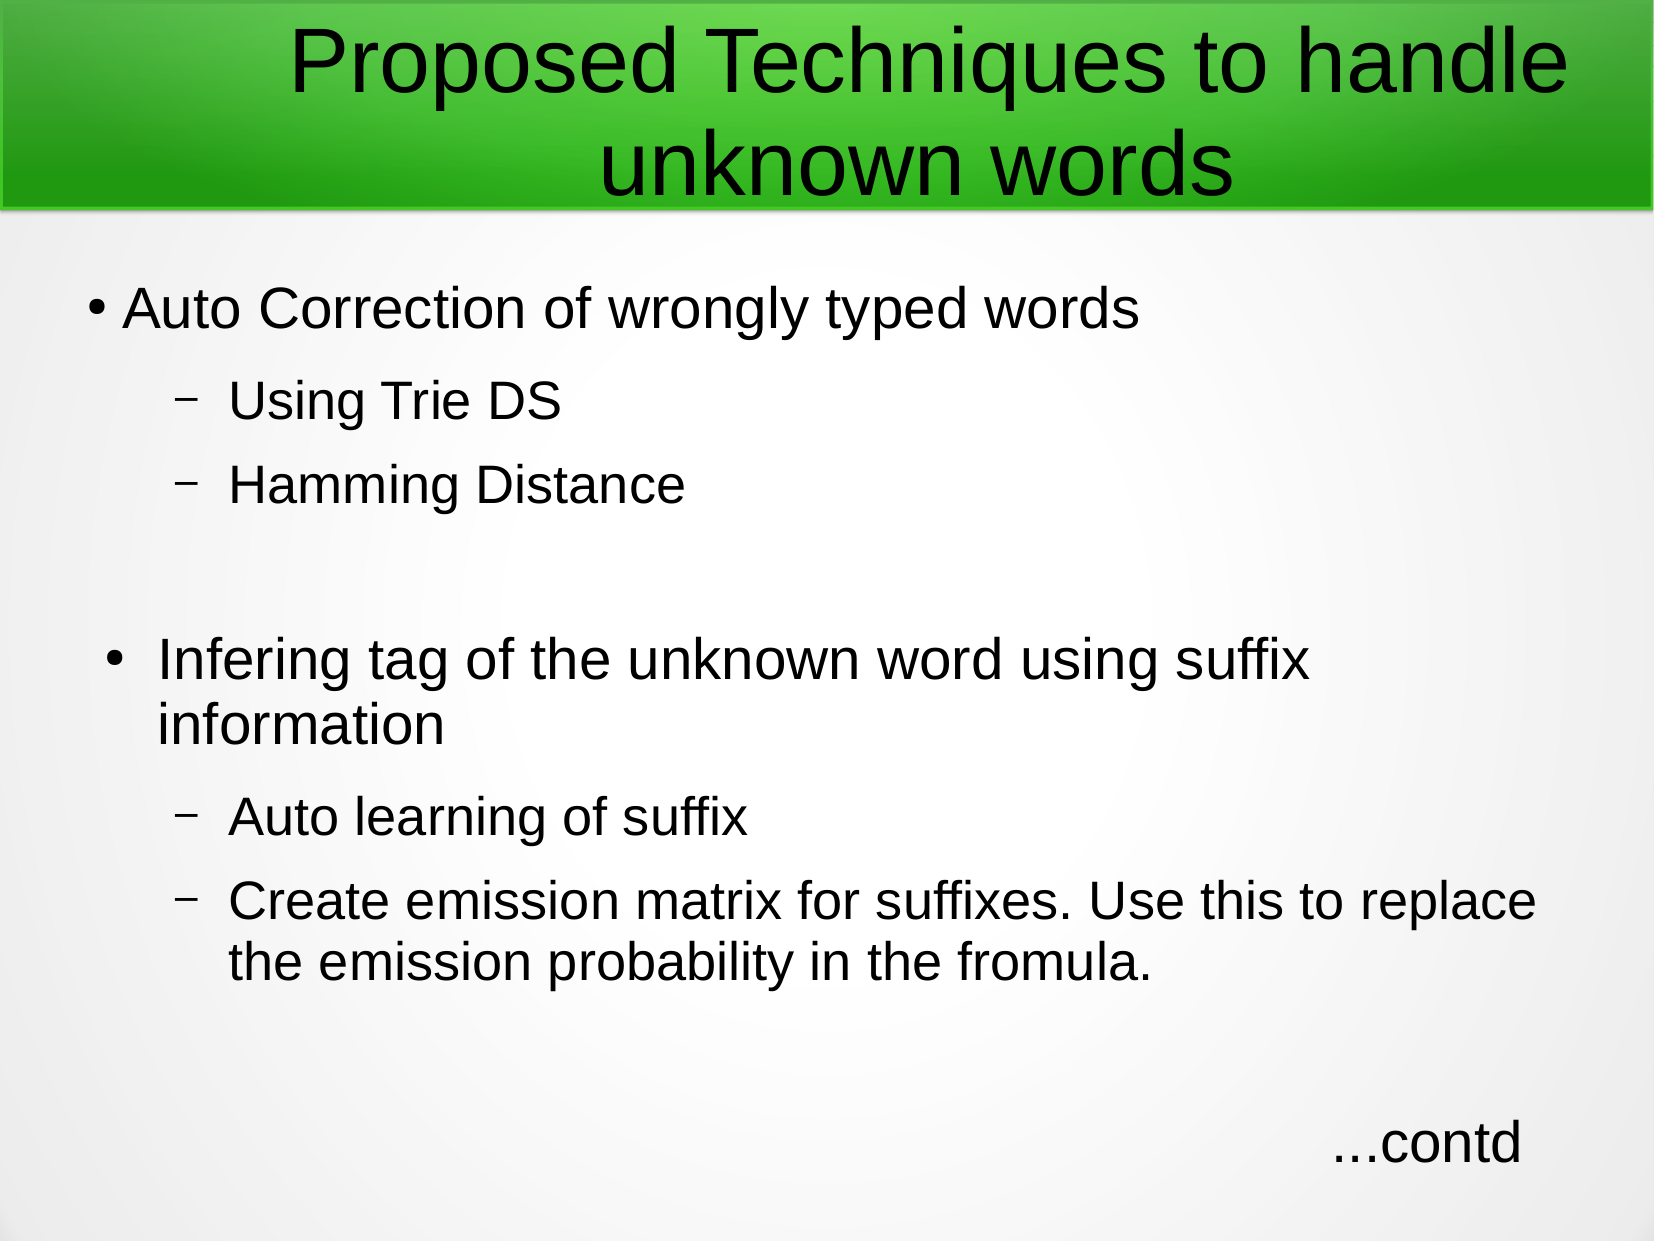

# Proposed Techniques to handle unknown words
Auto Correction of wrongly typed words
Using Trie DS
Hamming Distance
Infering tag of the unknown word using suffix information
Auto learning of suffix
Create emission matrix for suffixes. Use this to replace the emission probability in the fromula.
 ...contd